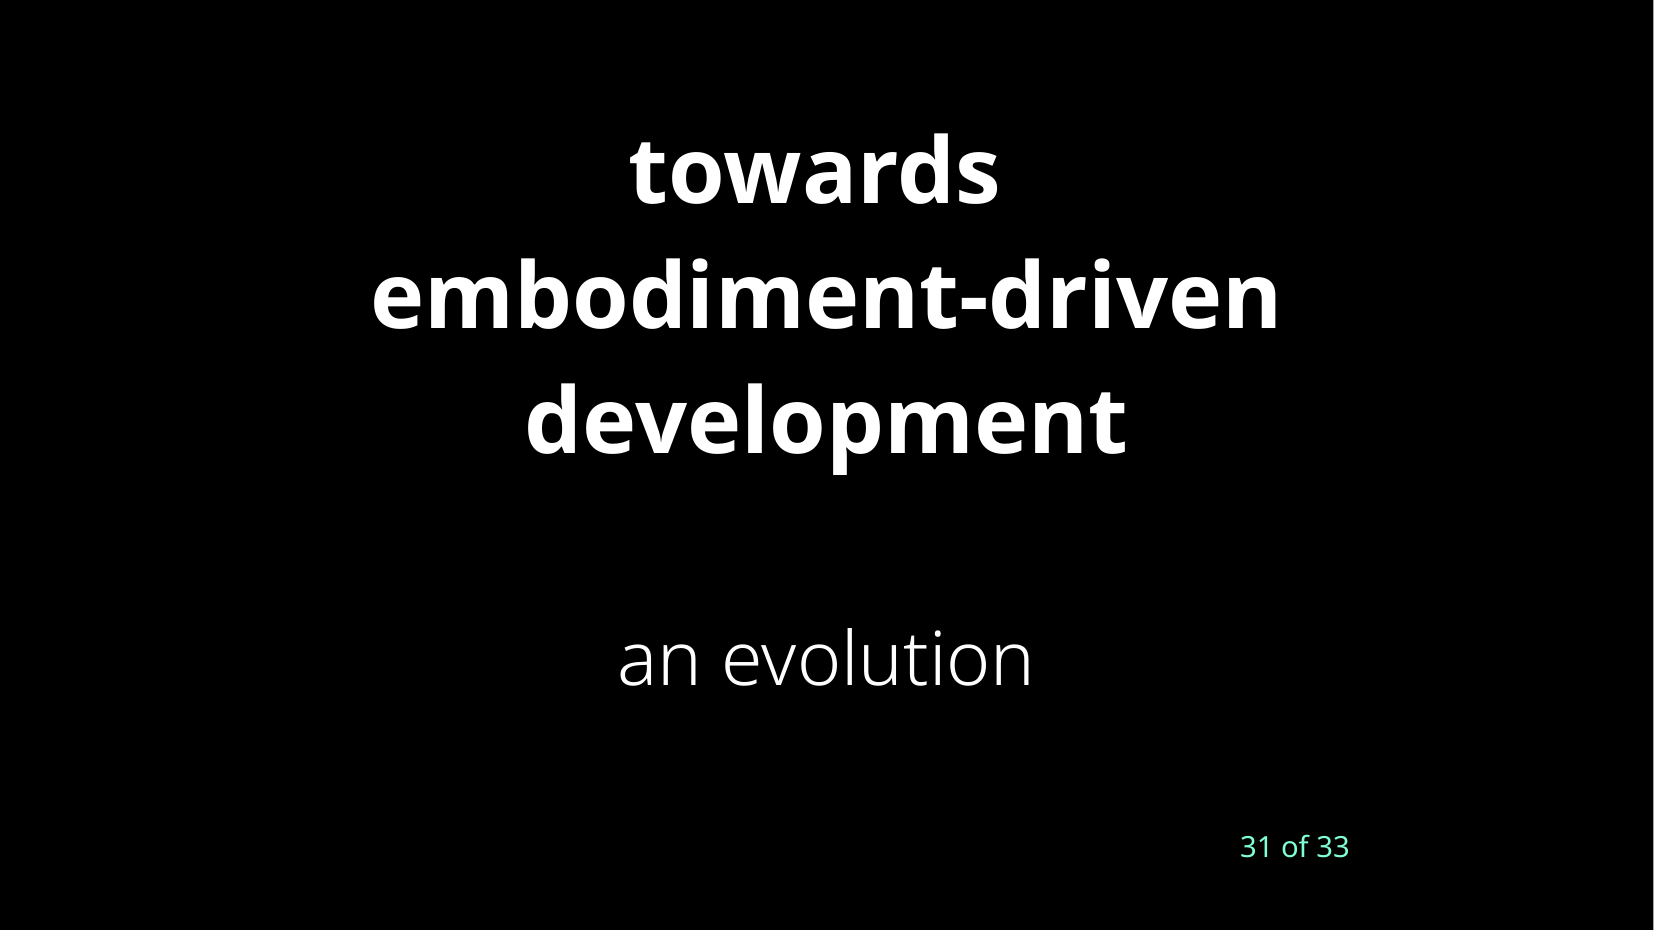

# towards embodiment-driven development an evolution
31